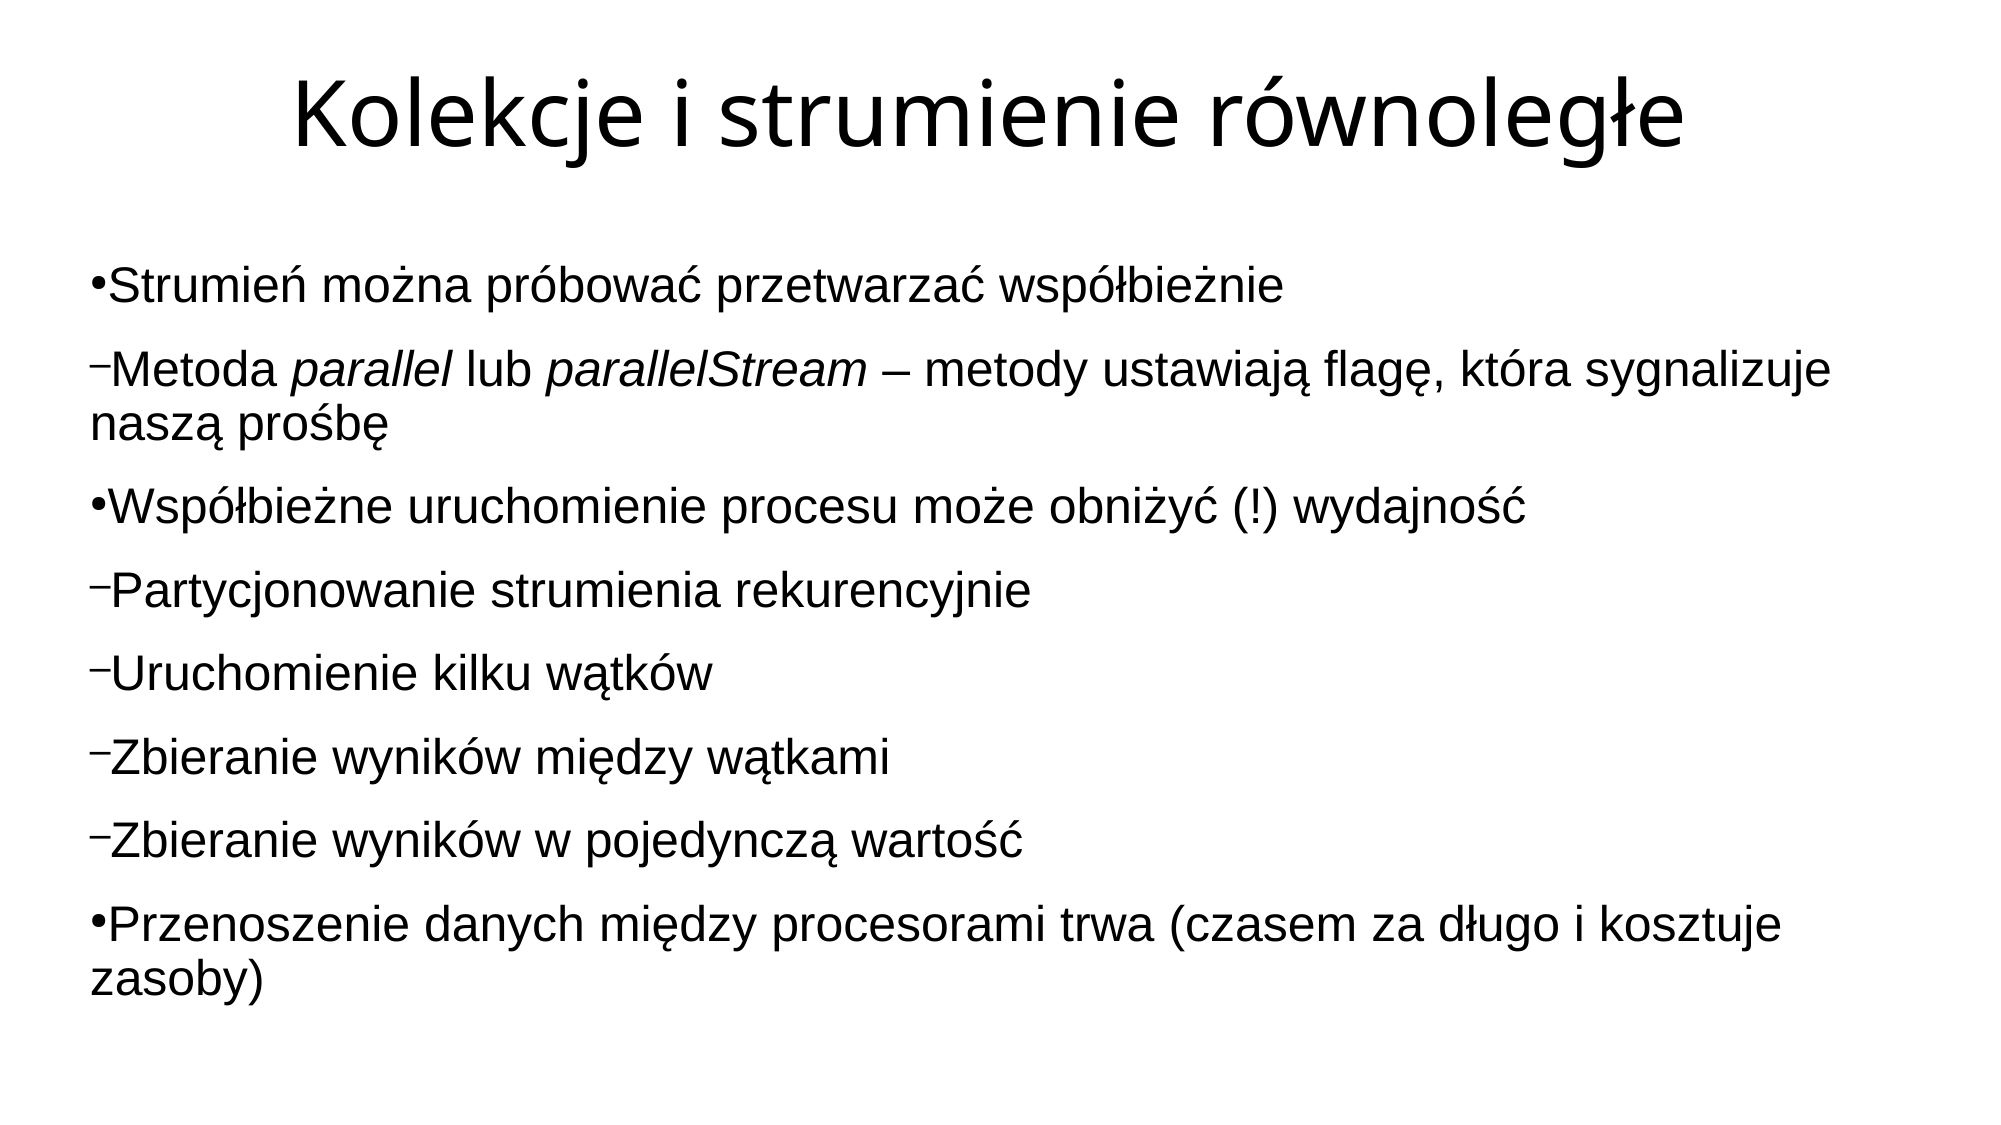

# Kolekcje i strumienie równoległe
Strumień można próbować przetwarzać współbieżnie
Metoda parallel lub parallelStream – metody ustawiają flagę, która sygnalizuje naszą prośbę
Współbieżne uruchomienie procesu może obniżyć (!) wydajność
Partycjonowanie strumienia rekurencyjnie
Uruchomienie kilku wątków
Zbieranie wyników między wątkami
Zbieranie wyników w pojedynczą wartość
Przenoszenie danych między procesorami trwa (czasem za długo i kosztuje zasoby)